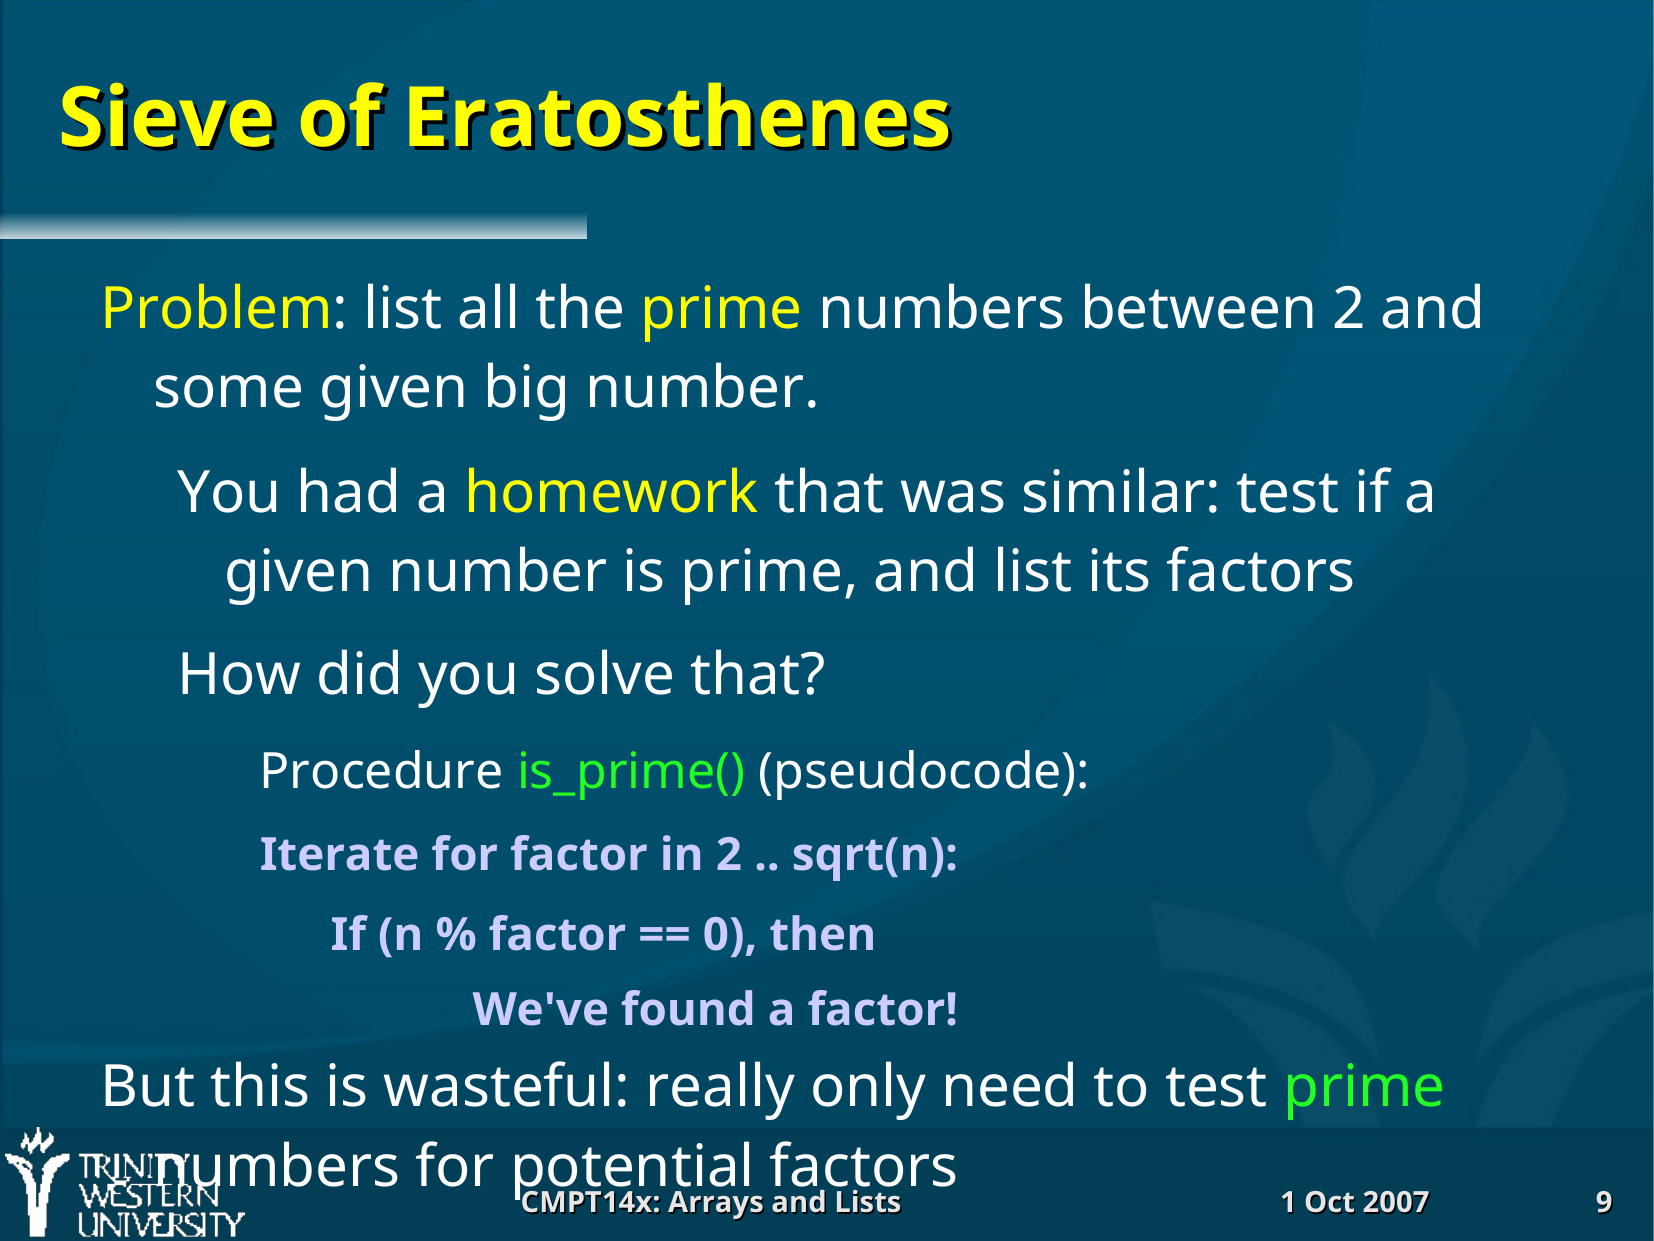

# Sieve of Eratosthenes
Problem: list all the prime numbers between 2 and some given big number.
You had a homework that was similar: test if a given number is prime, and list its factors
How did you solve that?
Procedure is_prime() (pseudocode):
Iterate for factor in 2 .. sqrt(n):
If (n % factor == 0), then
We've found a factor!
But this is wasteful: really only need to test prime numbers for potential factors
CMPT14x: Arrays and Lists
1 Oct 2007
9